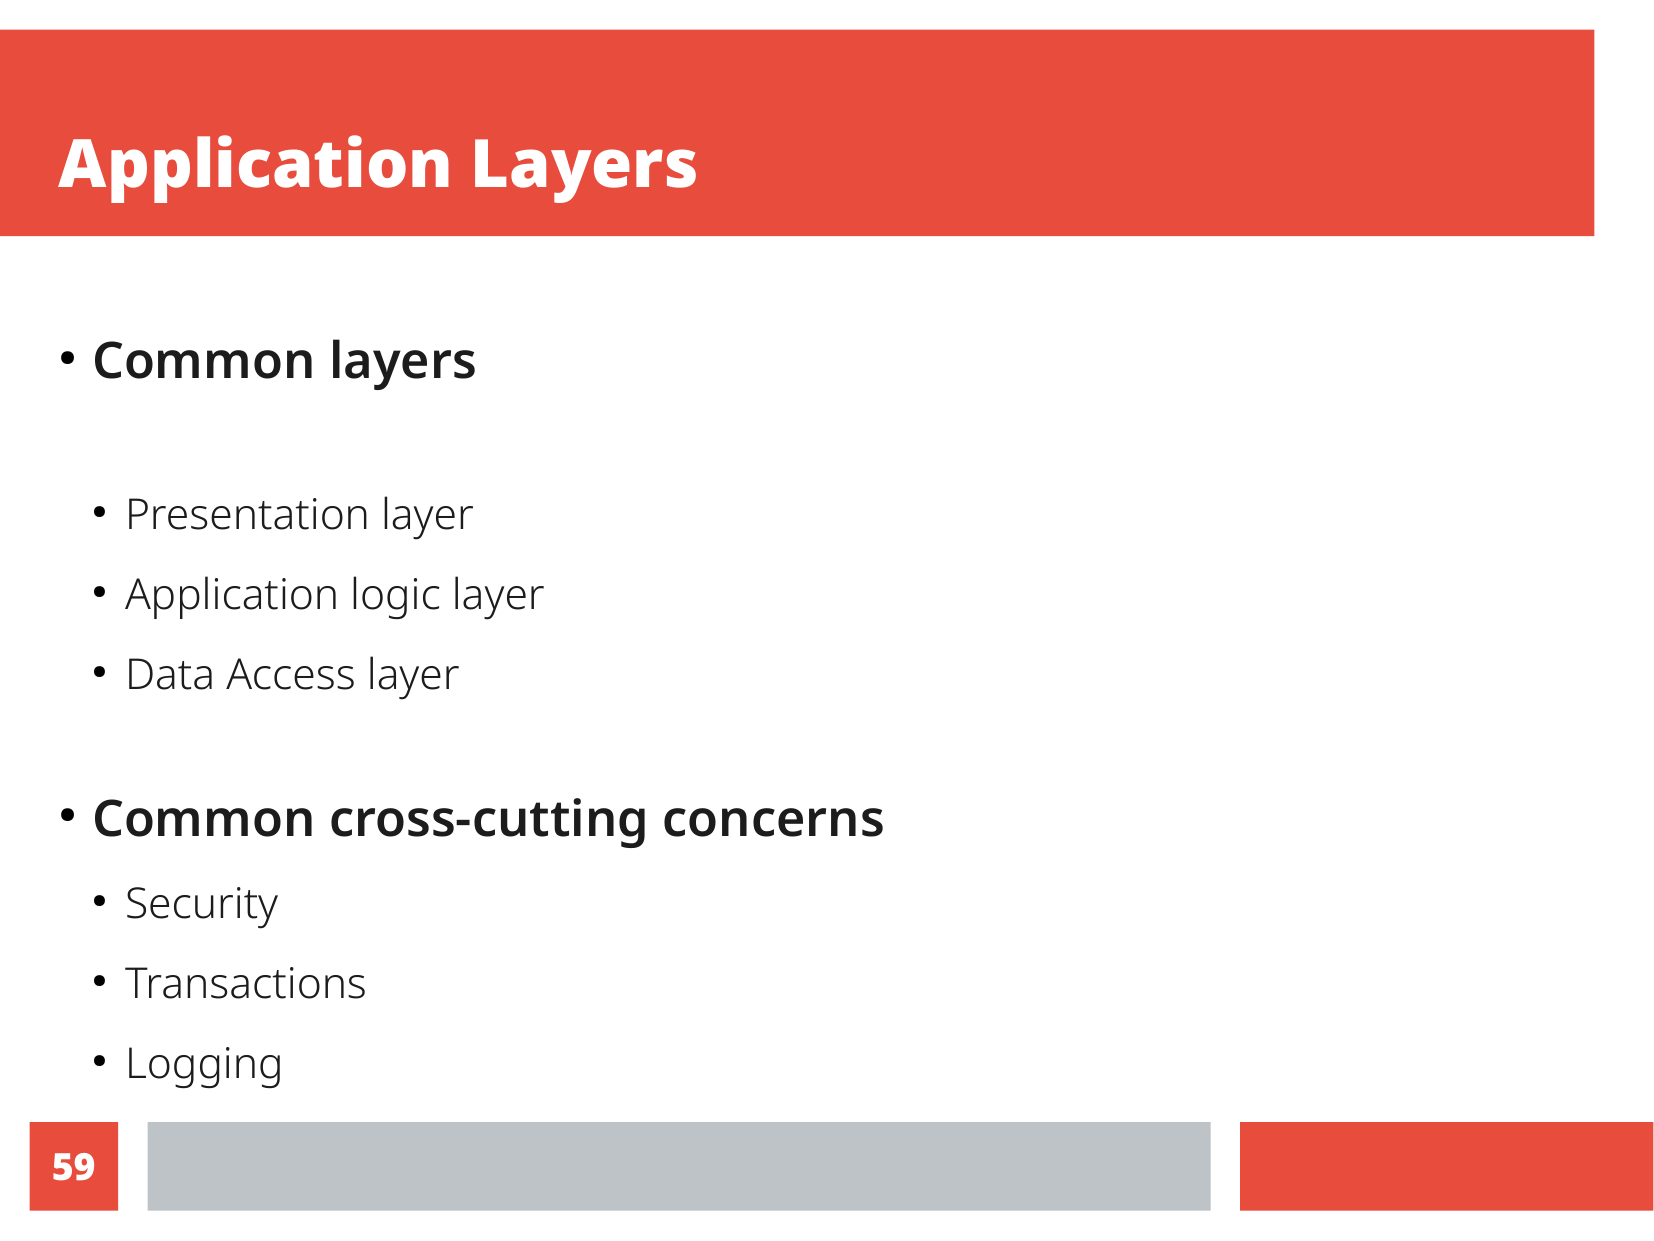

# Application Layers
Common layers
Presentation layer
Application logic layer
Data Access layer
Common cross-cutting concerns
Security
Transactions
Logging
59